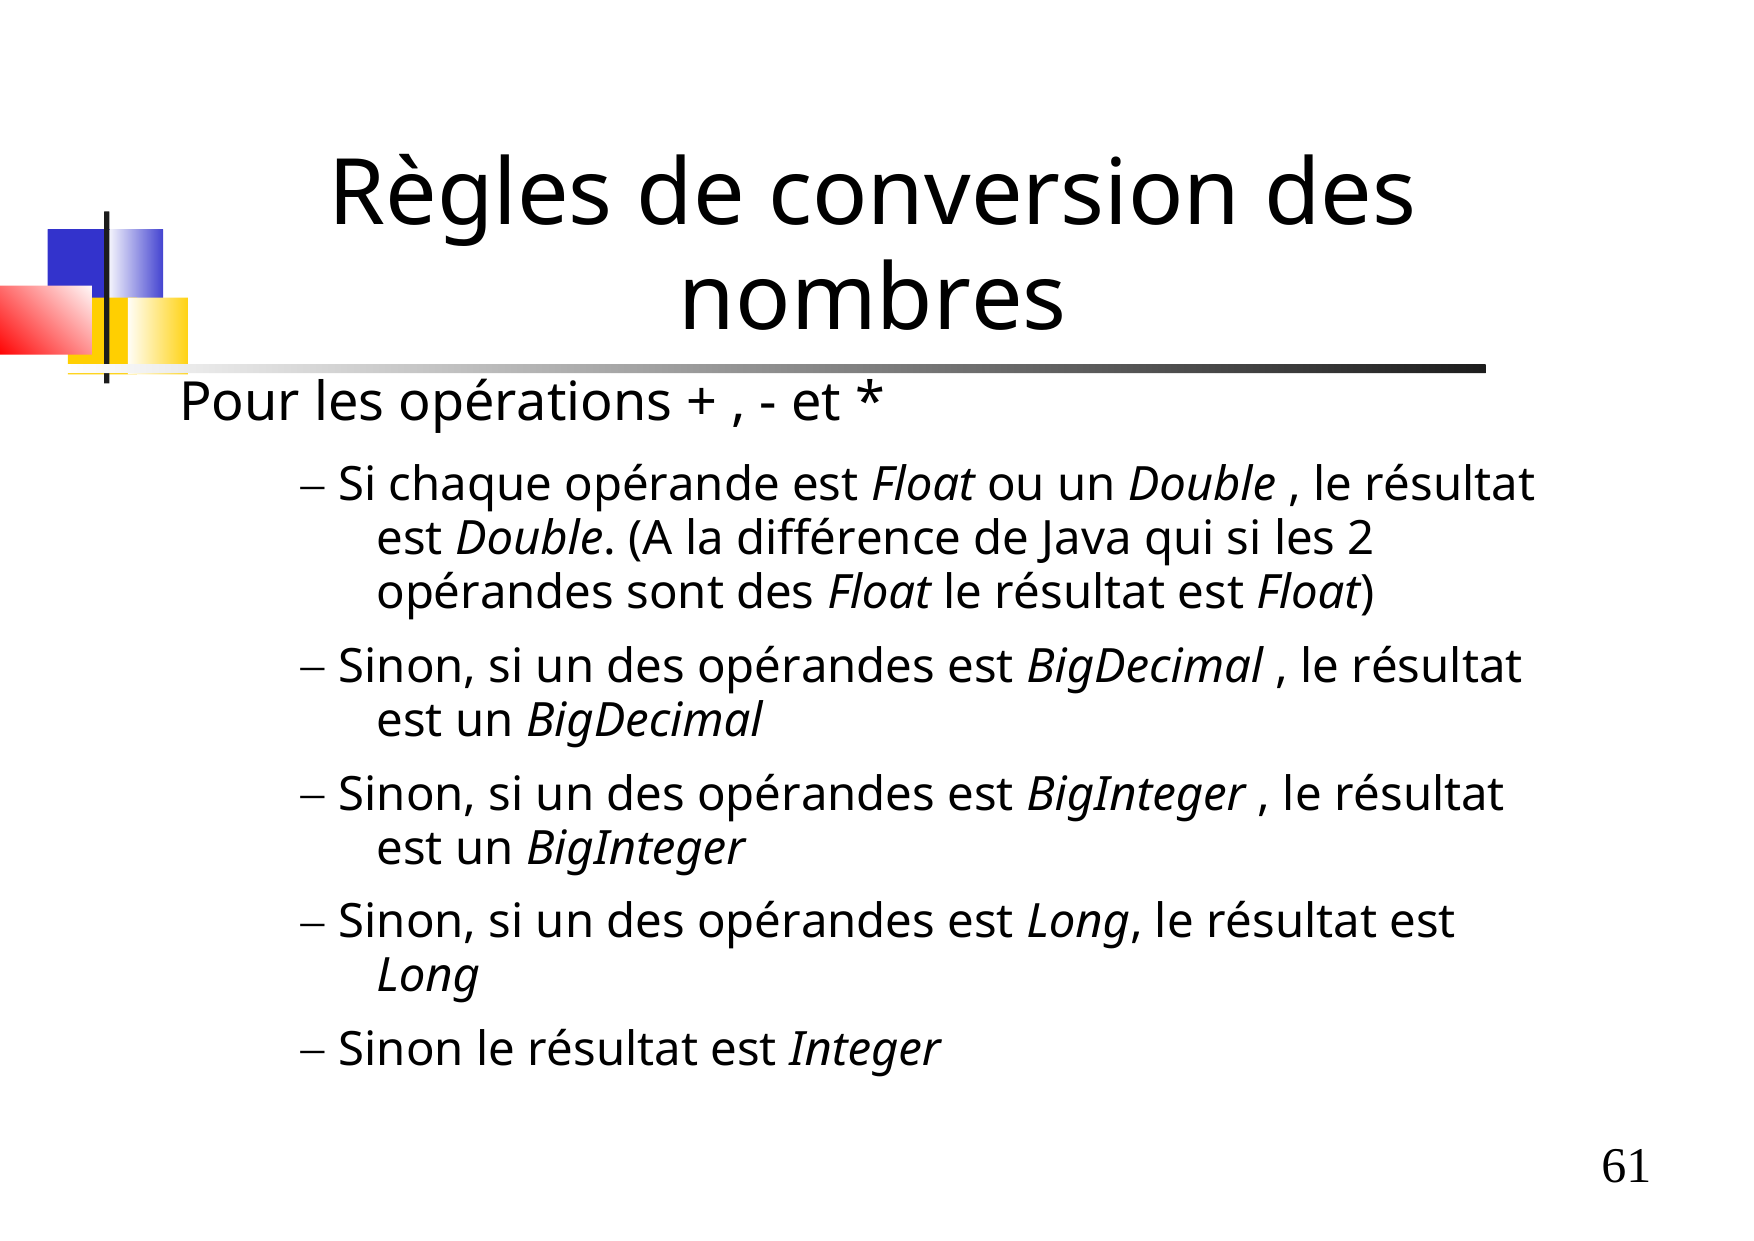

# Règles de conversion des nombres
Pour les opérations + , - et *
Si chaque opérande est Float ou un Double , le résultat est Double. (A la différence de Java qui si les 2 opérandes sont des Float le résultat est Float)
Sinon, si un des opérandes est BigDecimal , le résultat est un BigDecimal
Sinon, si un des opérandes est BigInteger , le résultat est un BigInteger
Sinon, si un des opérandes est Long, le résultat est Long
Sinon le résultat est Integer